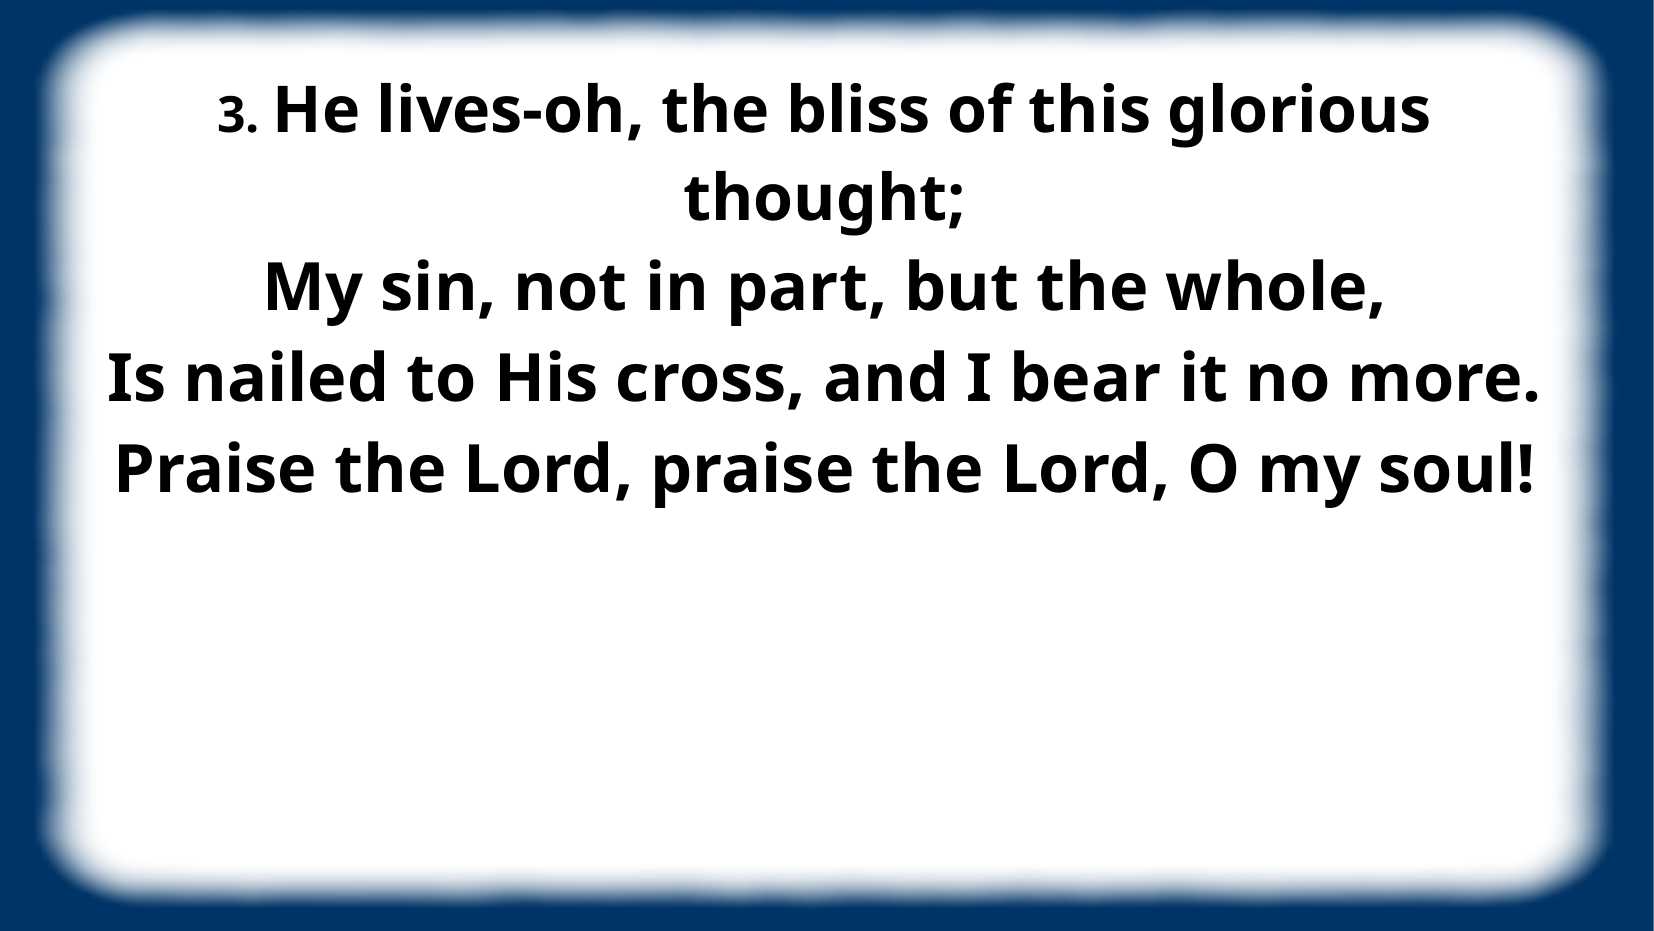

3. He lives-oh, the bliss of this glorious thought;
My sin, not in part, but the whole,
Is nailed to His cross, and I bear it no more.
Praise the Lord, praise the Lord, O my soul!